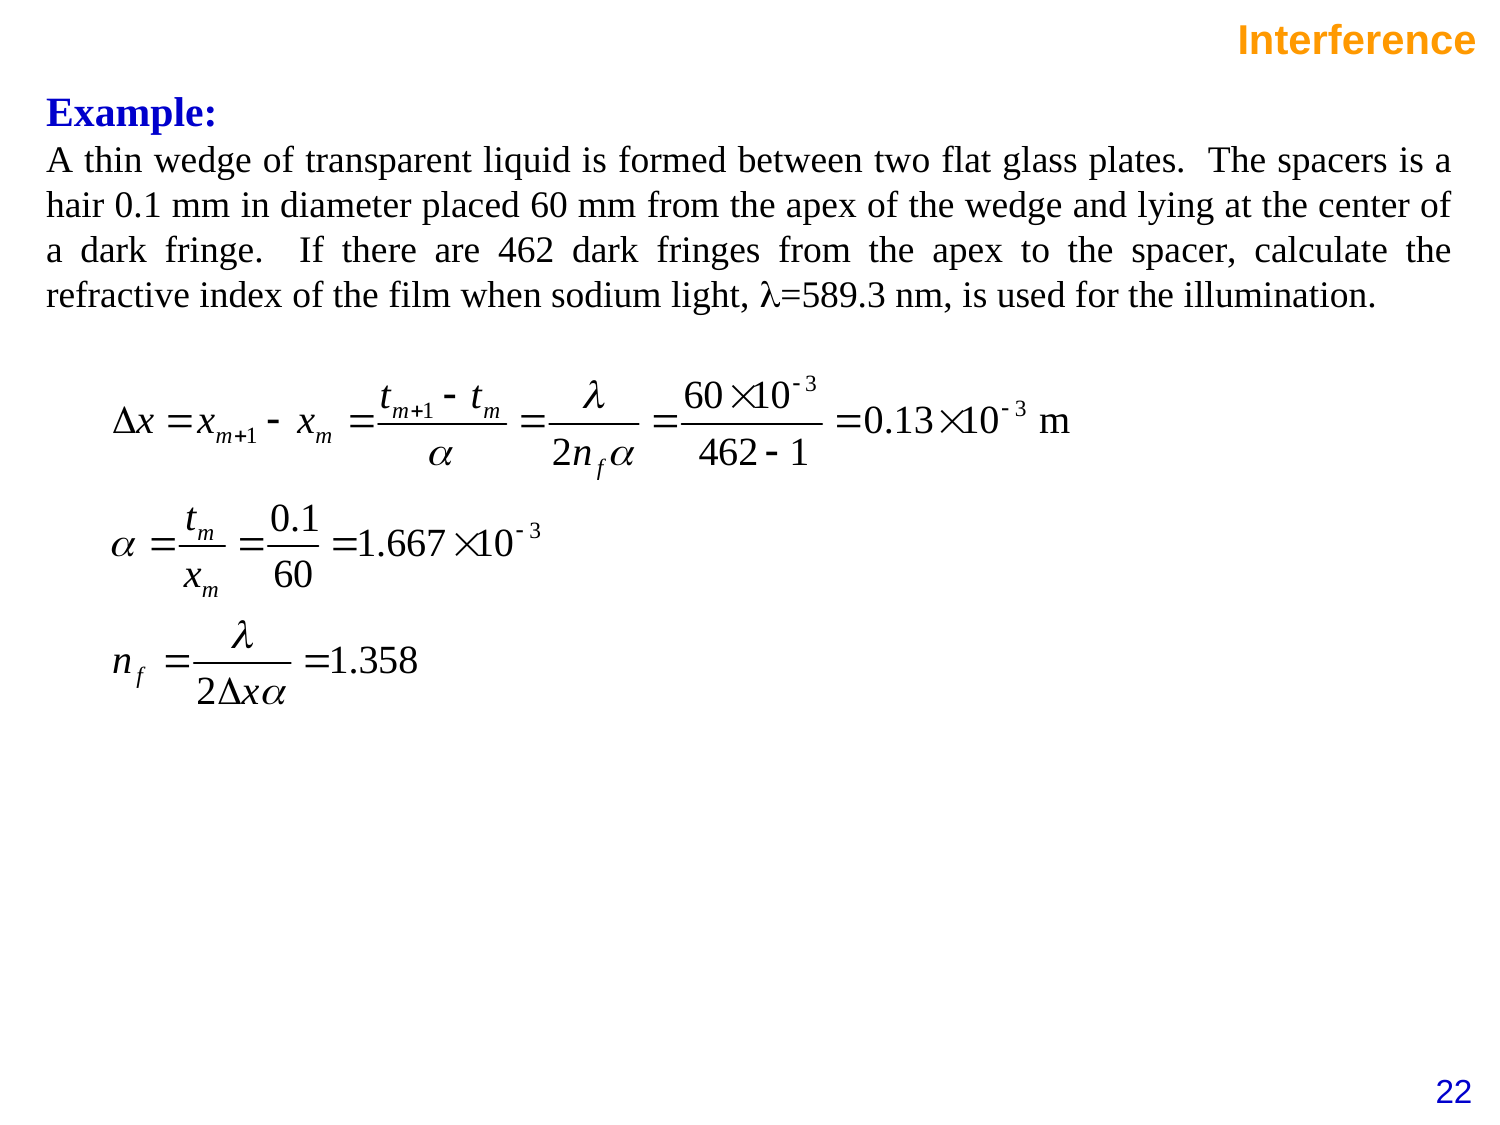

Interference
Example:
A thin wedge of transparent liquid is formed between two flat glass plates. The spacers is a hair 0.1 mm in diameter placed 60 mm from the apex of the wedge and lying at the center of a dark fringe. If there are 462 dark fringes from the apex to the spacer, calculate the refractive index of the film when sodium light, =589.3 nm, is used for the illumination.